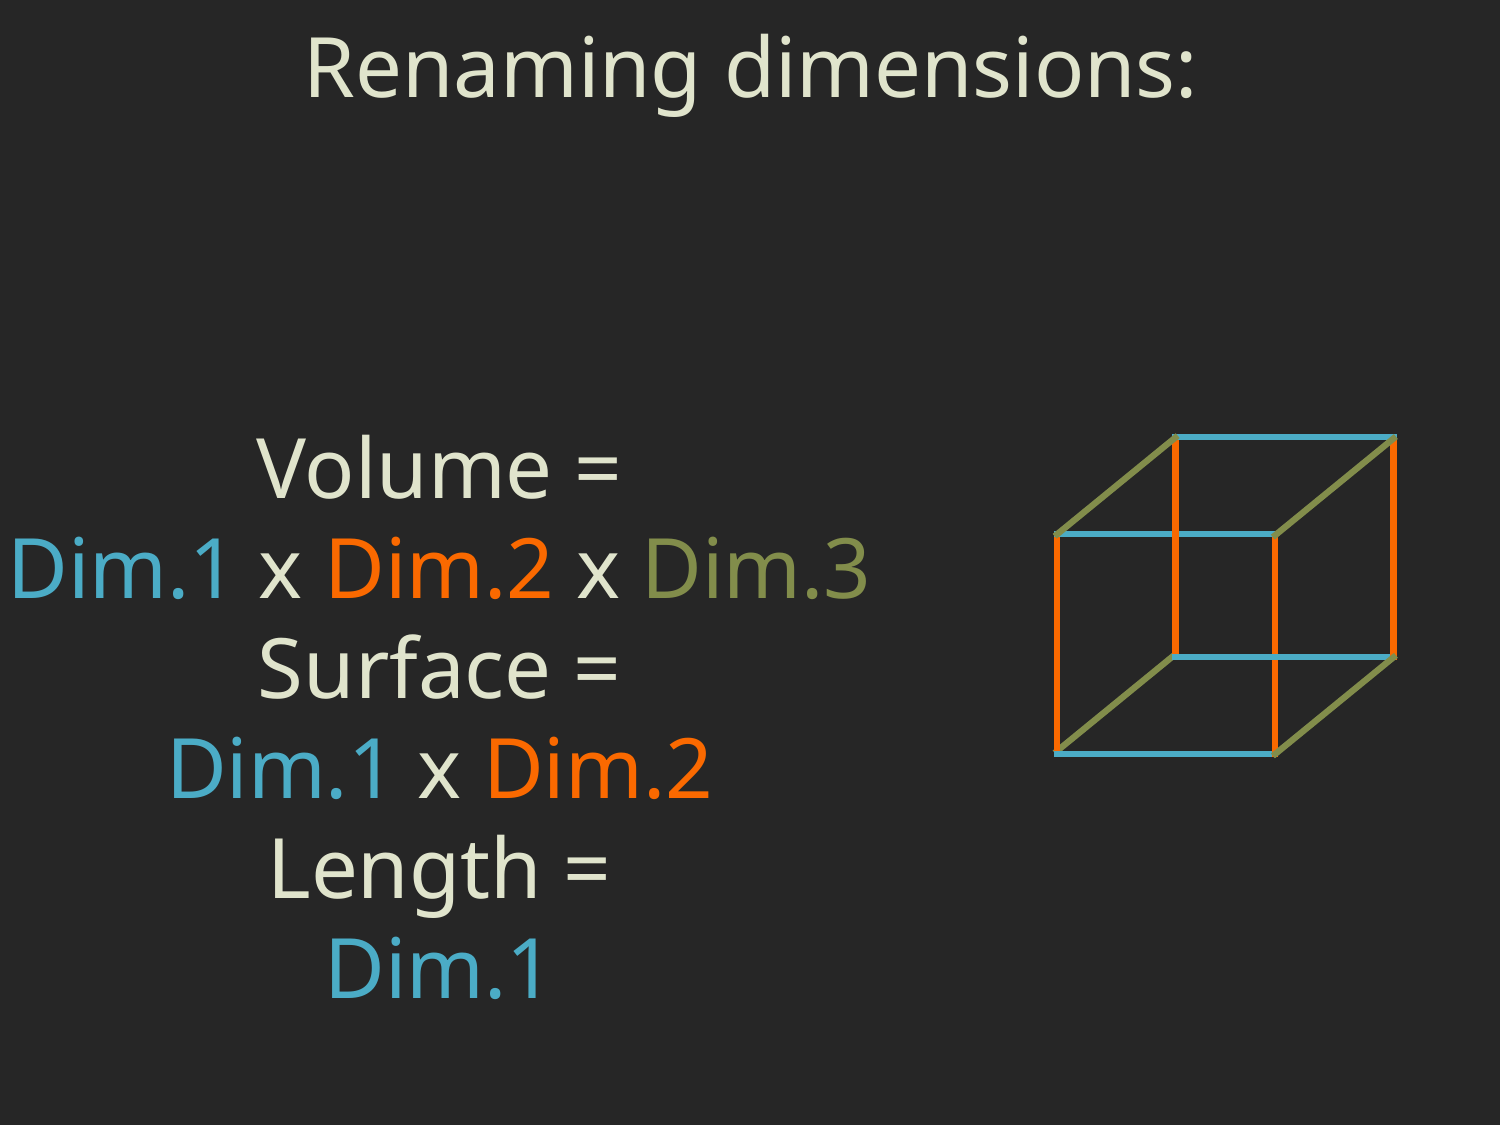

Renaming dimensions:
Volume =
Dim.1 x Dim.2 x Dim.3
Surface =
Dim.1 x Dim.2
Length =
Dim.1